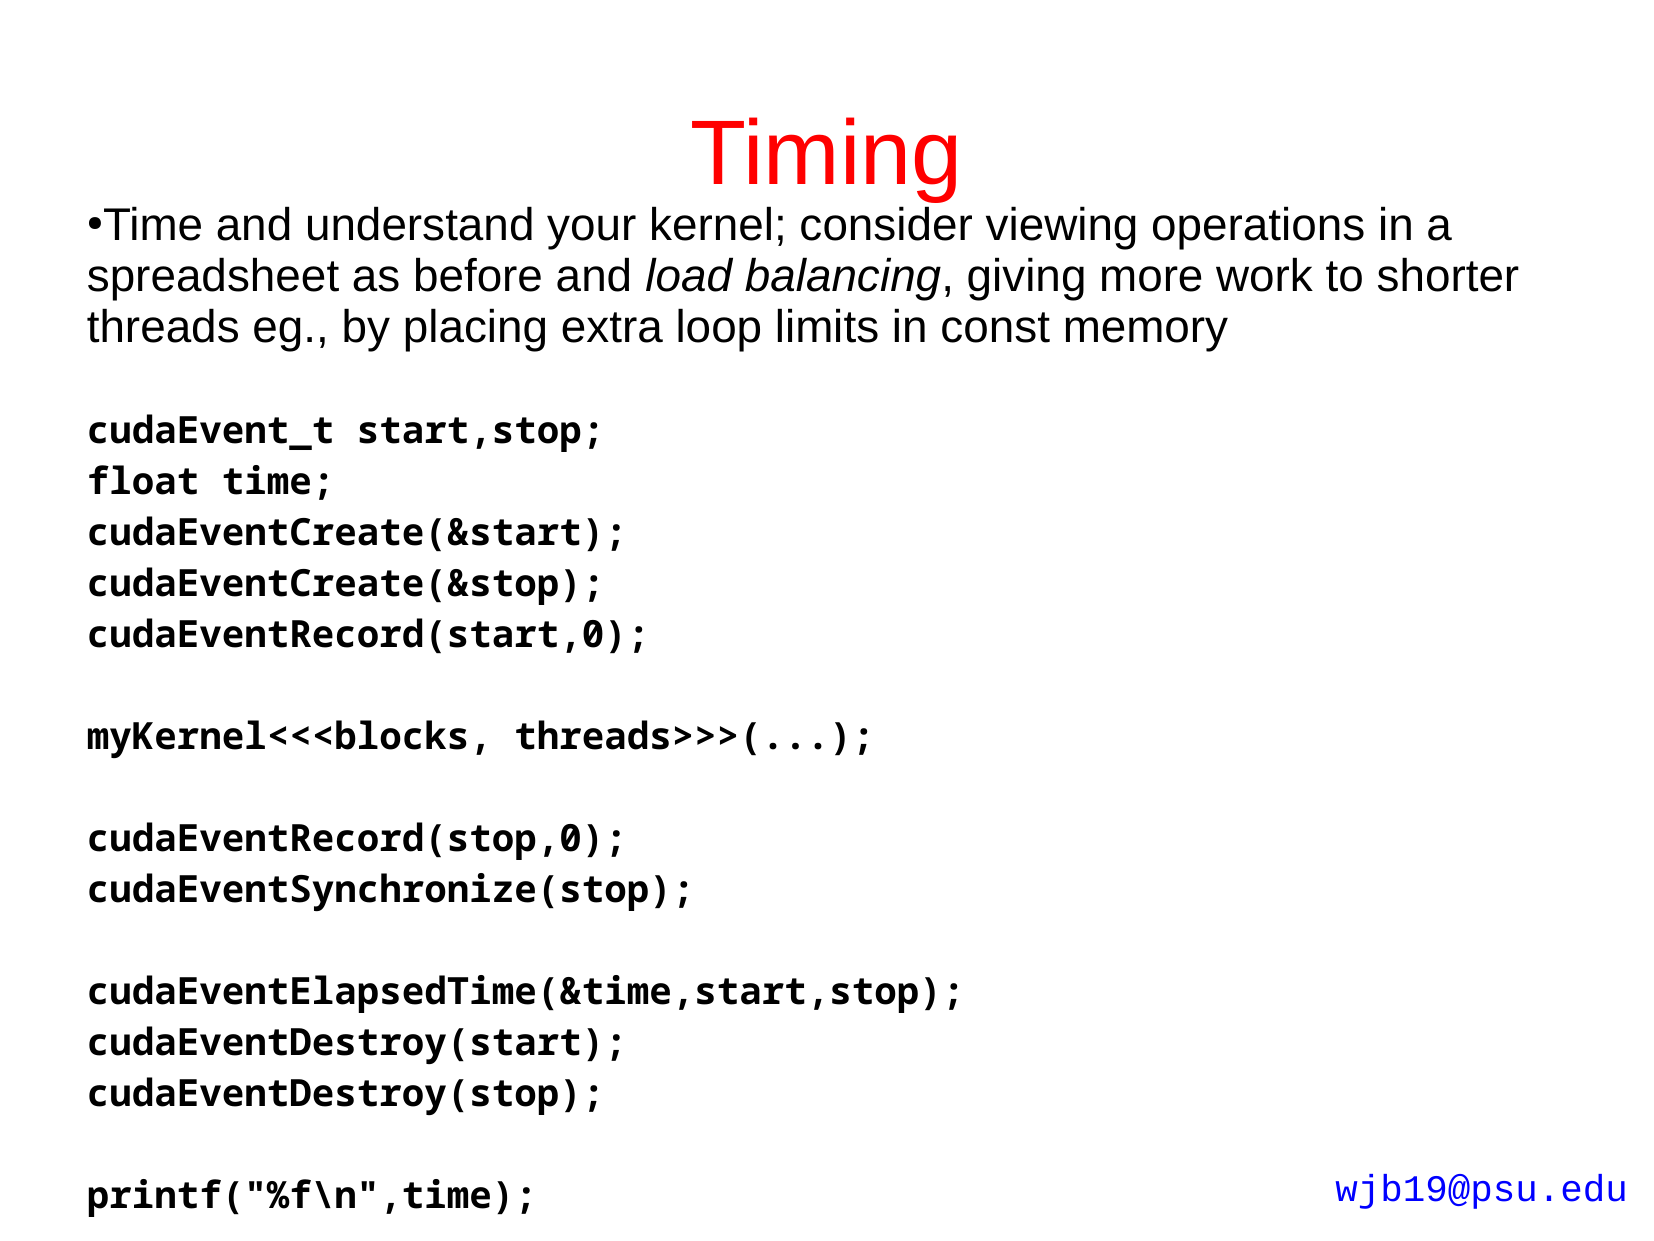

# Timing
Time and understand your kernel; consider viewing operations in a spreadsheet as before and load balancing, giving more work to shorter threads eg., by placing extra loop limits in const memory
cudaEvent_t start,stop;
float time;
cudaEventCreate(&start);
cudaEventCreate(&stop);
cudaEventRecord(start,0);
myKernel<<<blocks, threads>>>(...);
cudaEventRecord(stop,0);
cudaEventSynchronize(stop);
cudaEventElapsedTime(&time,start,stop);
cudaEventDestroy(start);
cudaEventDestroy(stop);
printf("%f\n",time);
wjb19@psu.edu